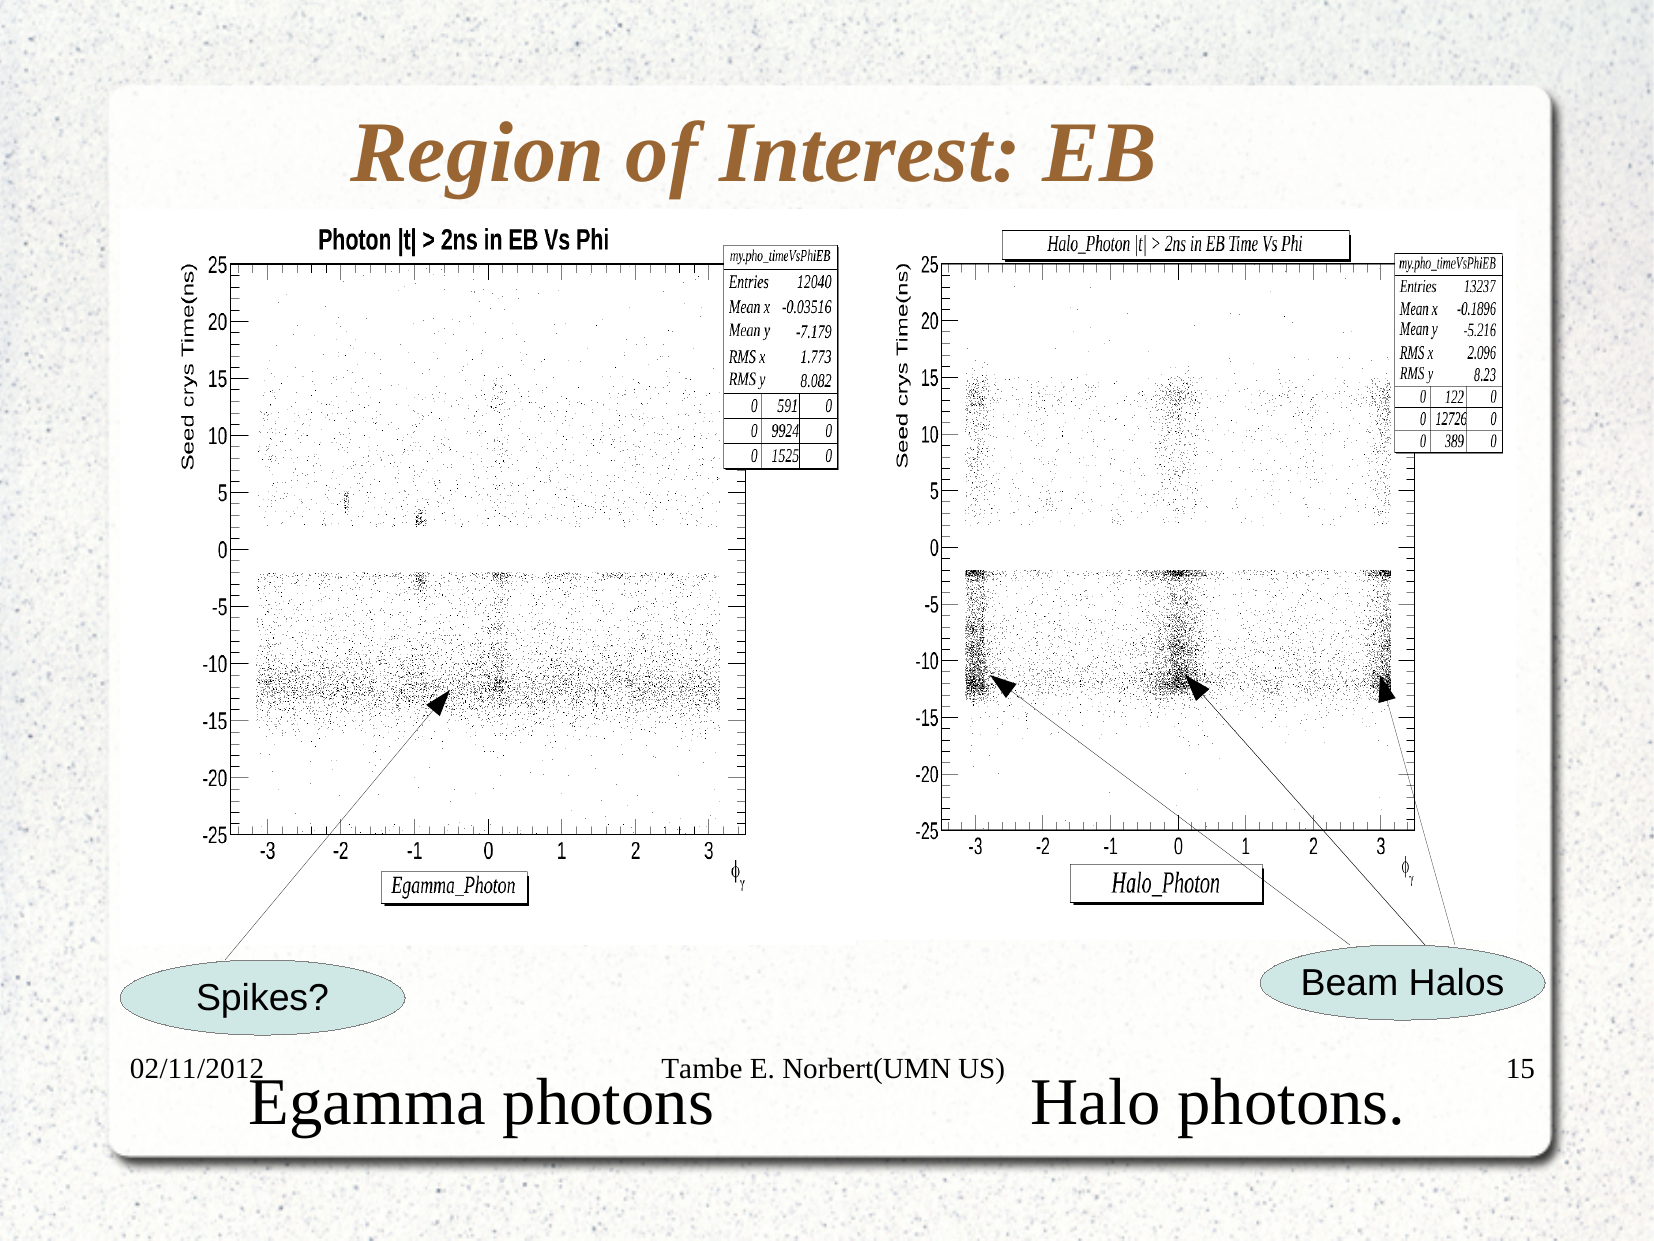

# Region of Interest: EB
Beam Halos
Spikes?
02/11/2012
Tambe E. Norbert(UMN US)
15
Egamma photons
Halo photons.